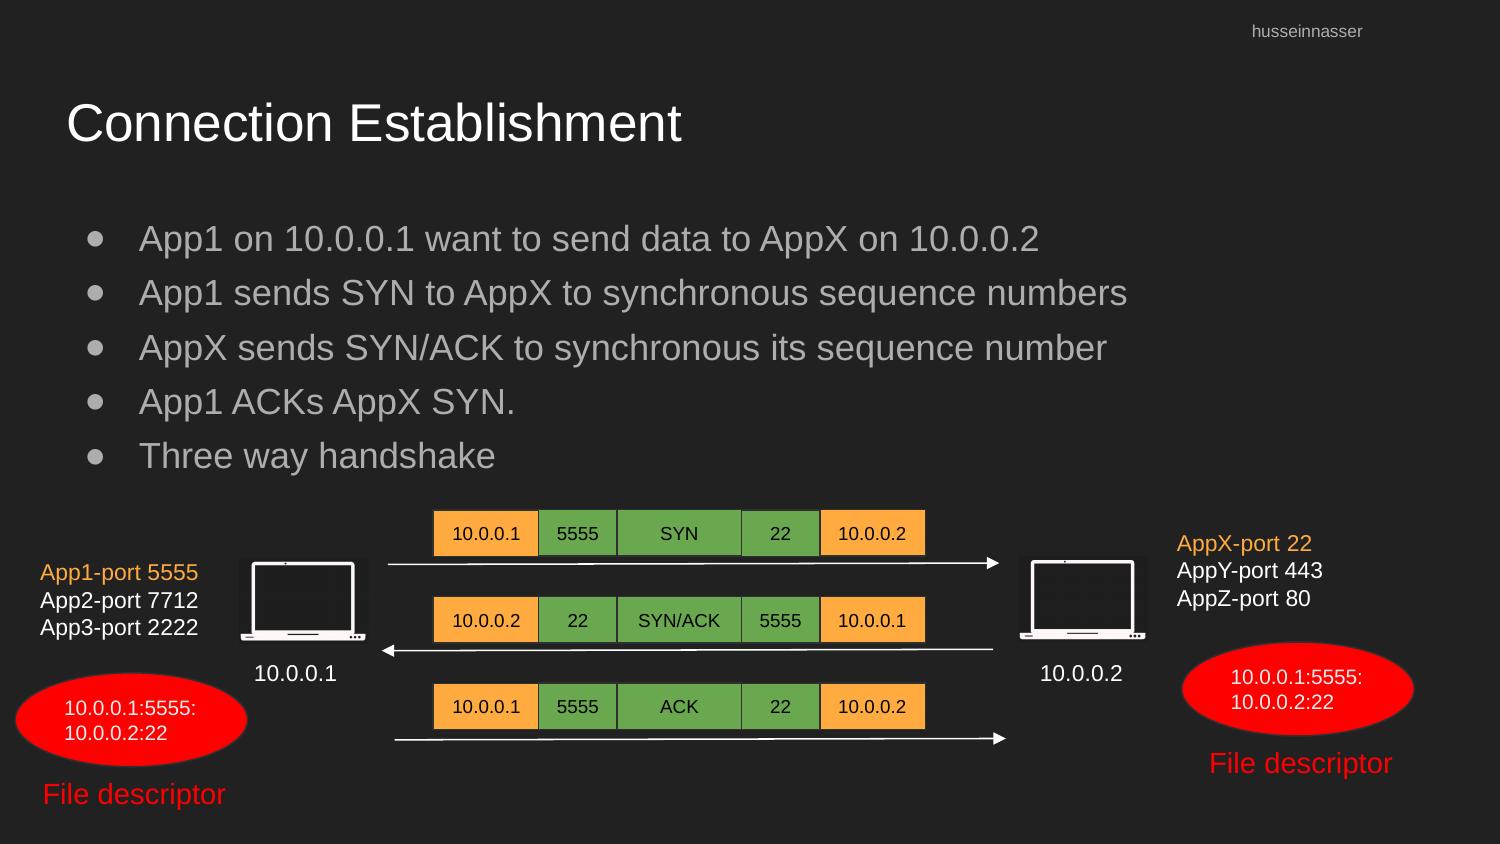

husseinnasser
# Connection Establishment
App1 on 10.0.0.1 want to send data to AppX on 10.0.0.2
App1 sends SYN to AppX to synchronous sequence numbers
AppX sends SYN/ACK to synchronous its sequence number
App1 ACKs AppX SYN.
Three way handshake
5555
SYN
10.0.0.2
10.0.0.1
22
AppX-port 22
AppY-port 443
AppZ-port 80
App1-port 5555
App2-port 7712
App3-port 2222
22
SYN/ACK
10.0.0.1
10.0.0.2
5555
10.0.0.1:5555:10.0.0.2:22
10.0.0.1
10.0.0.2
10.0.0.1:5555:10.0.0.2:22
5555
ACK
10.0.0.2
10.0.0.1
22
File descriptor
File descriptor